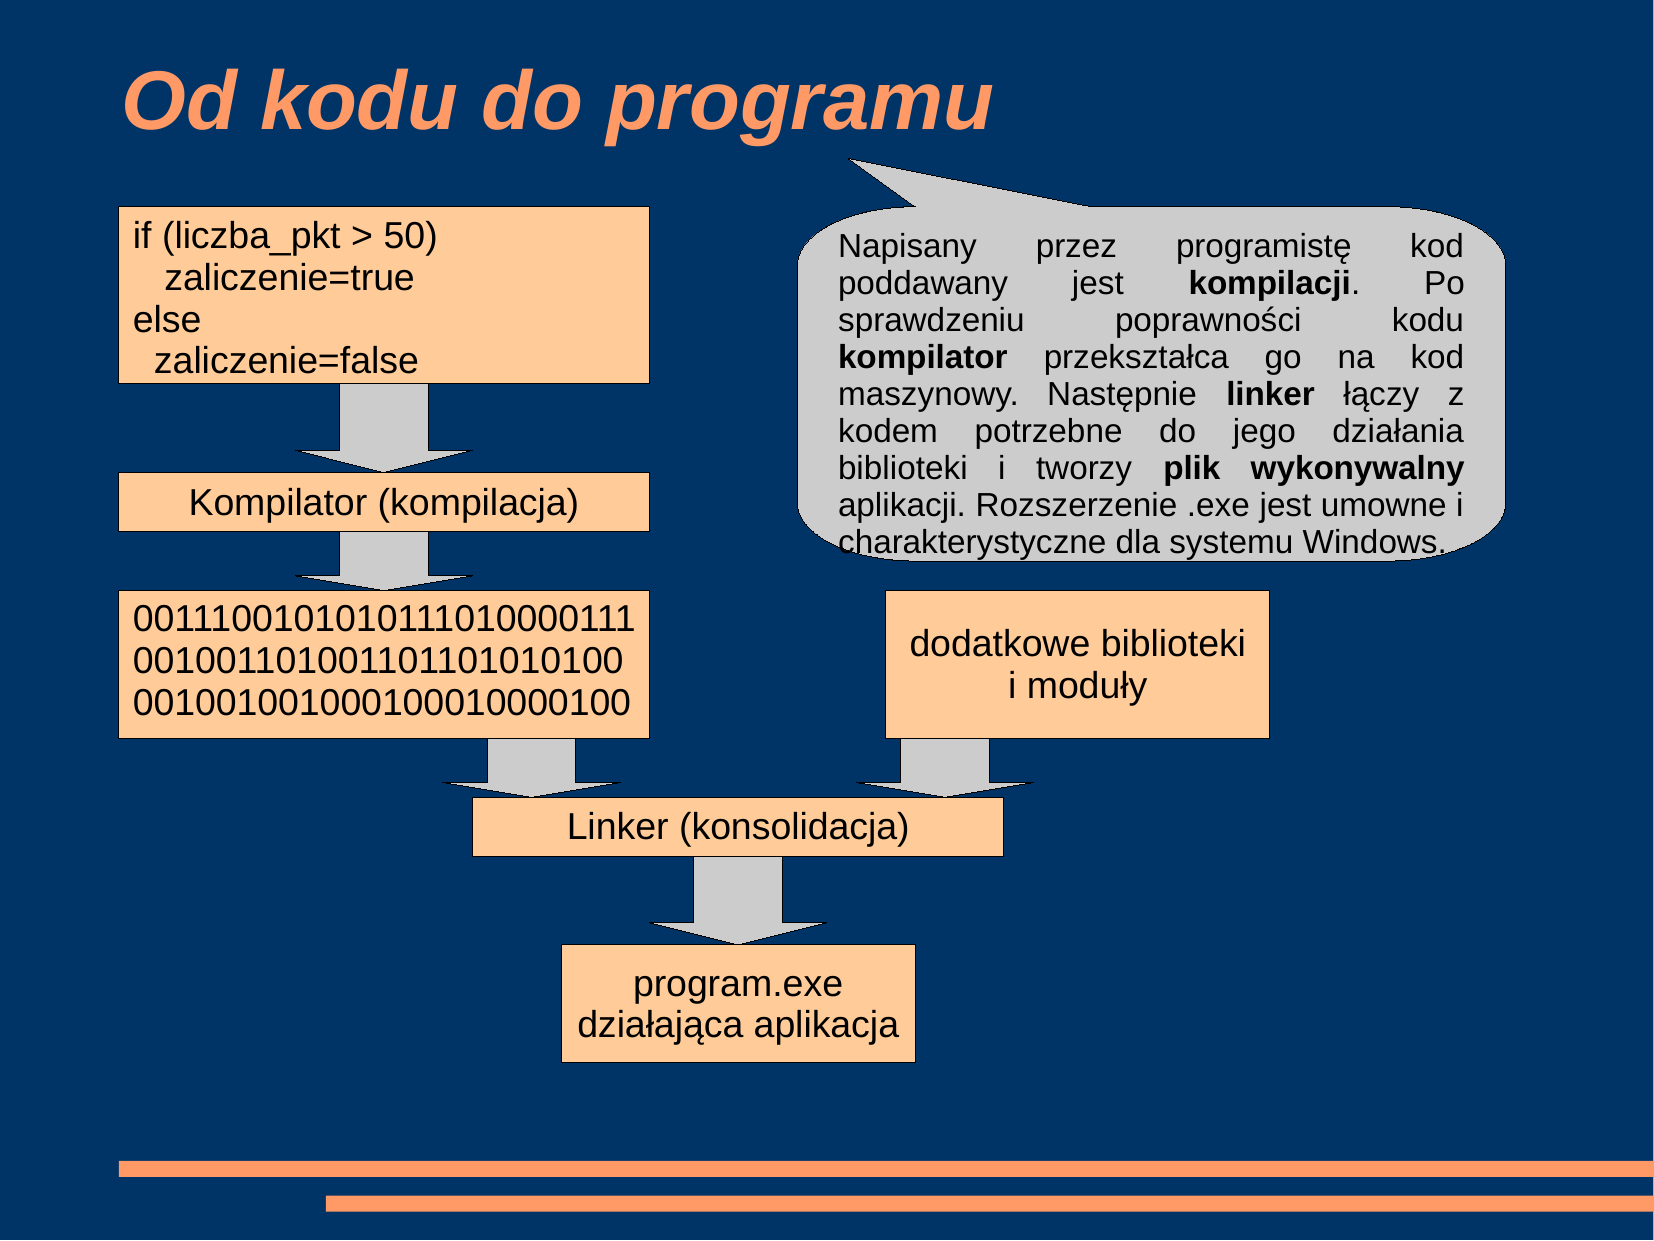

# Od kodu do programu
if (liczba_pkt > 50)
 zaliczenie=true
else
 zaliczenie=false
Napisany przez programistę kod poddawany jest kompilacji. Po sprawdzeniu poprawności kodu kompilator przekształca go na kod maszynowy. Następnie linker łączy z kodem potrzebne do jego działania biblioteki i tworzy plik wykonywalny aplikacji. Rozszerzenie .exe jest umowne i charakterystyczne dla systemu Windows.
Kompilator (kompilacja)
0011100101010111010000111
001001101001101101010100
001001001000100010000100
dodatkowe biblioteki
i moduły
Linker (konsolidacja)
program.exe
działająca aplikacja